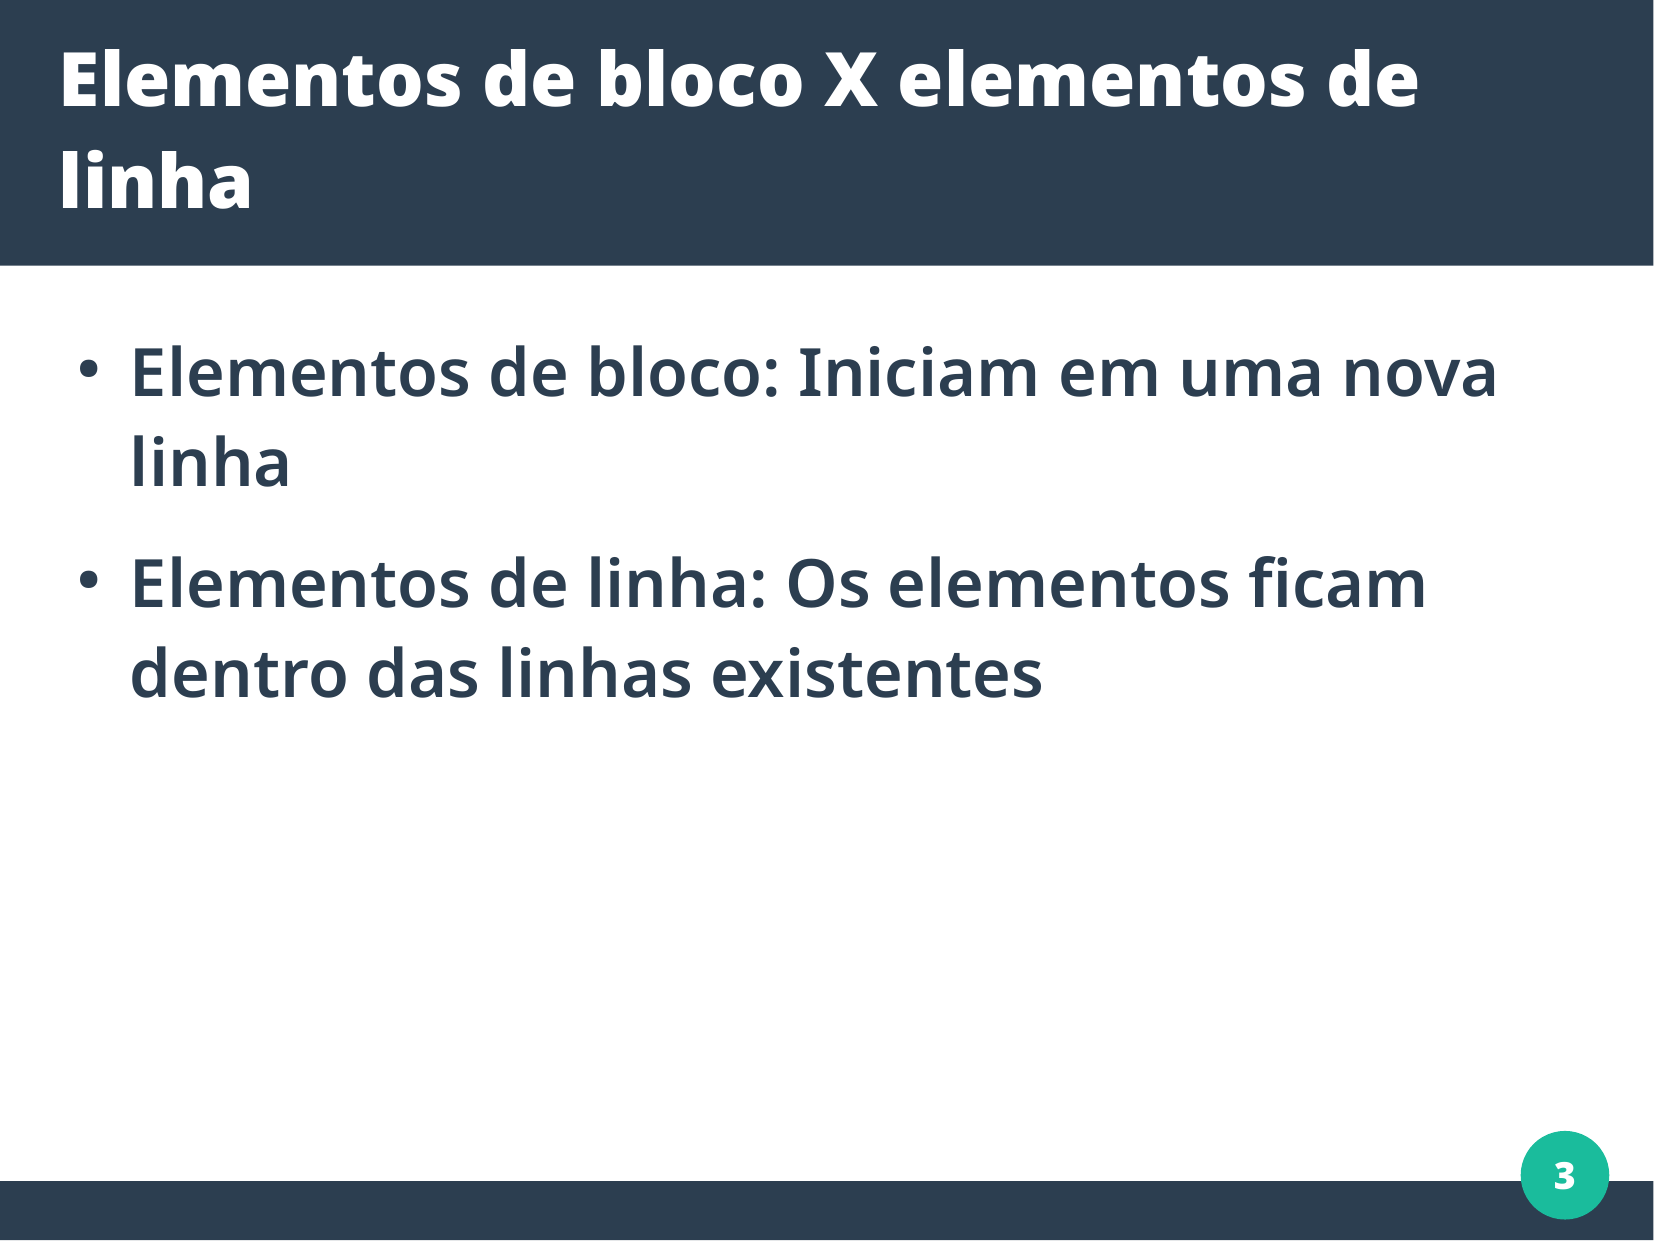

# Elementos de bloco X elementos de linha
Elementos de bloco: Iniciam em uma nova linha
Elementos de linha: Os elementos ficam dentro das linhas existentes
3